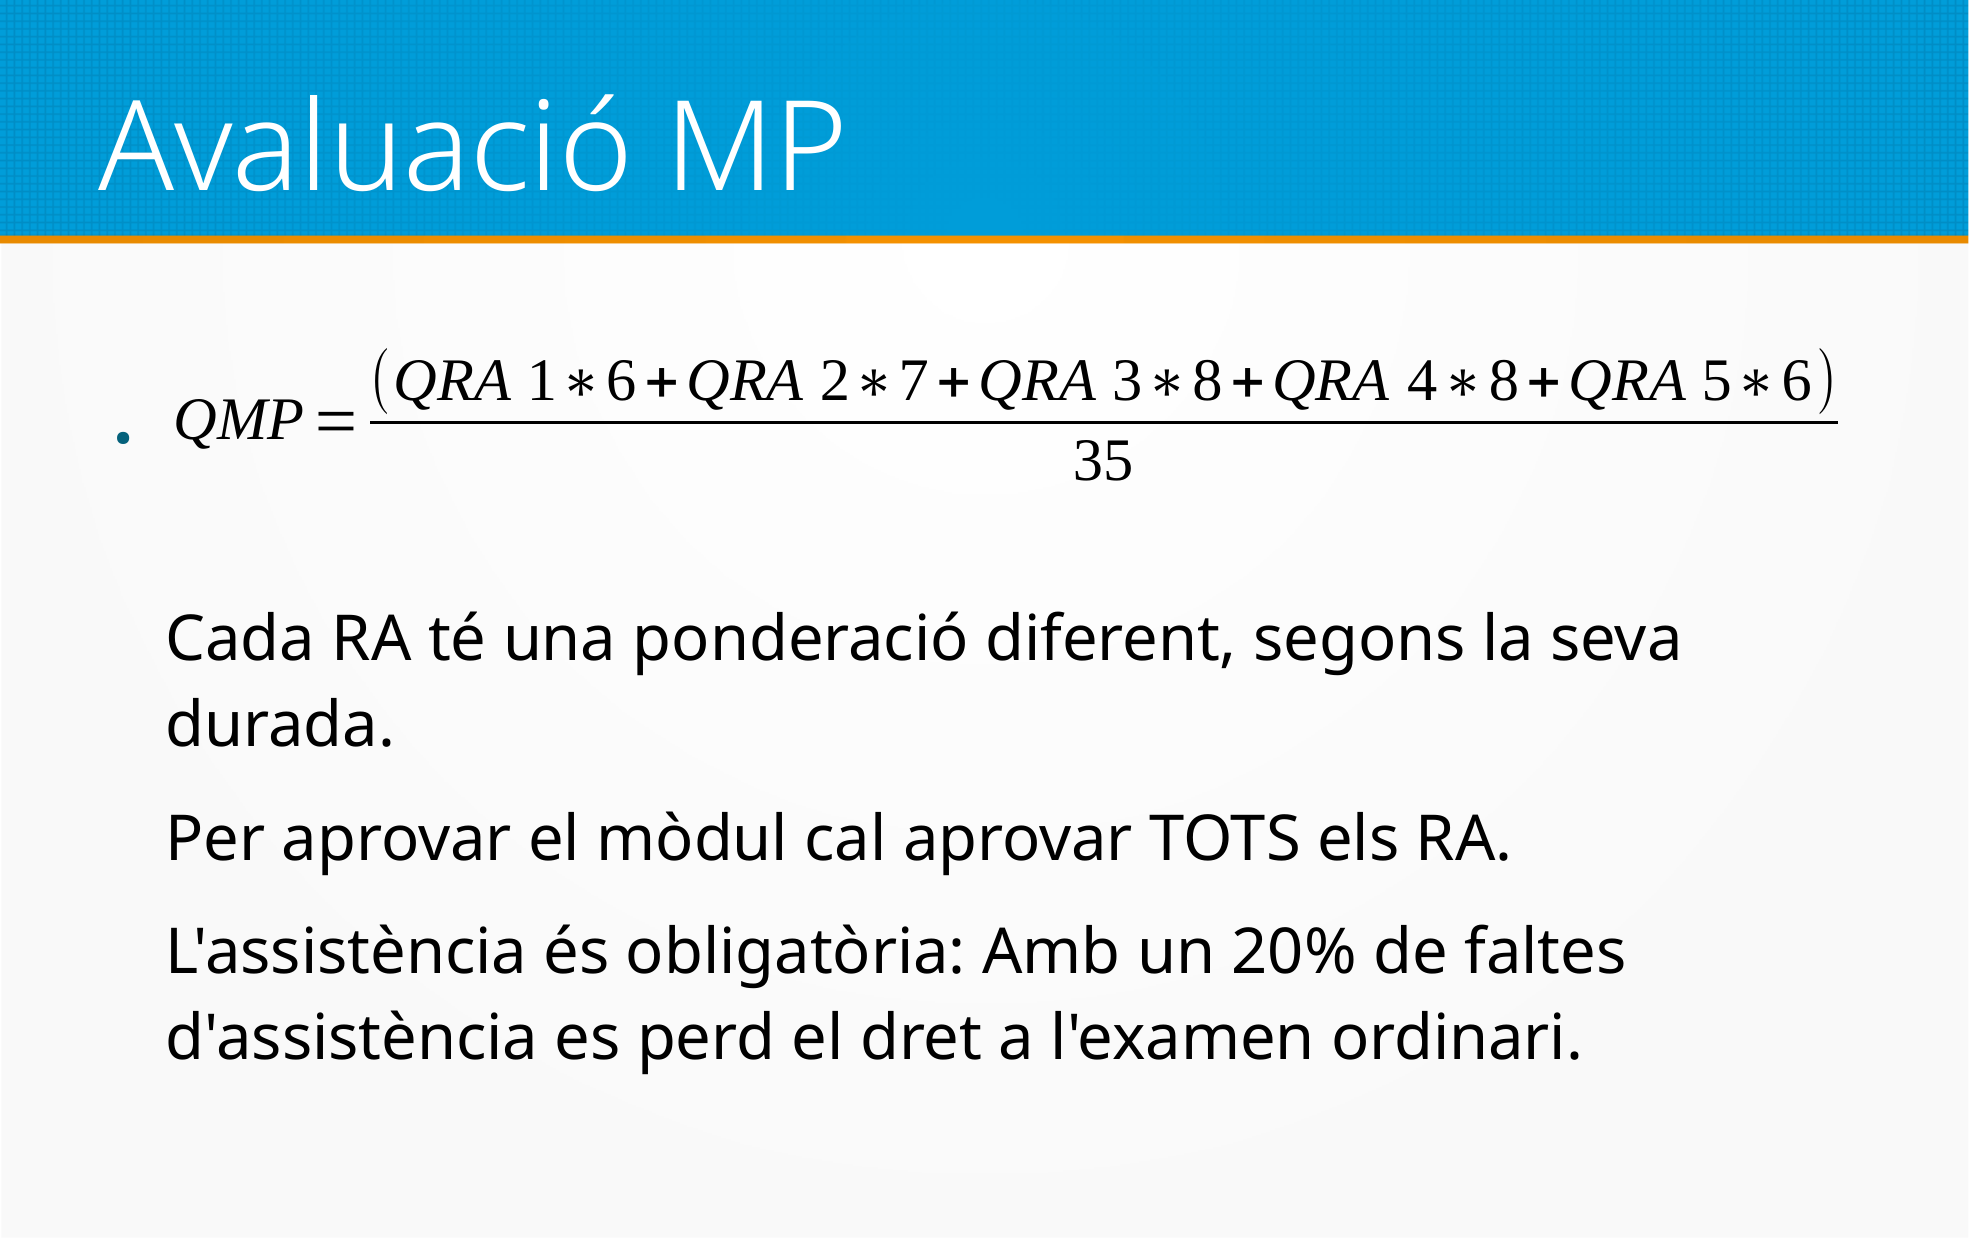

# Avaluació MP
Cada RA té una ponderació diferent, segons la seva durada.
Per aprovar el mòdul cal aprovar TOTS els RA.
L'assistència és obligatòria: Amb un 20% de faltes d'assistència es perd el dret a l'examen ordinari.